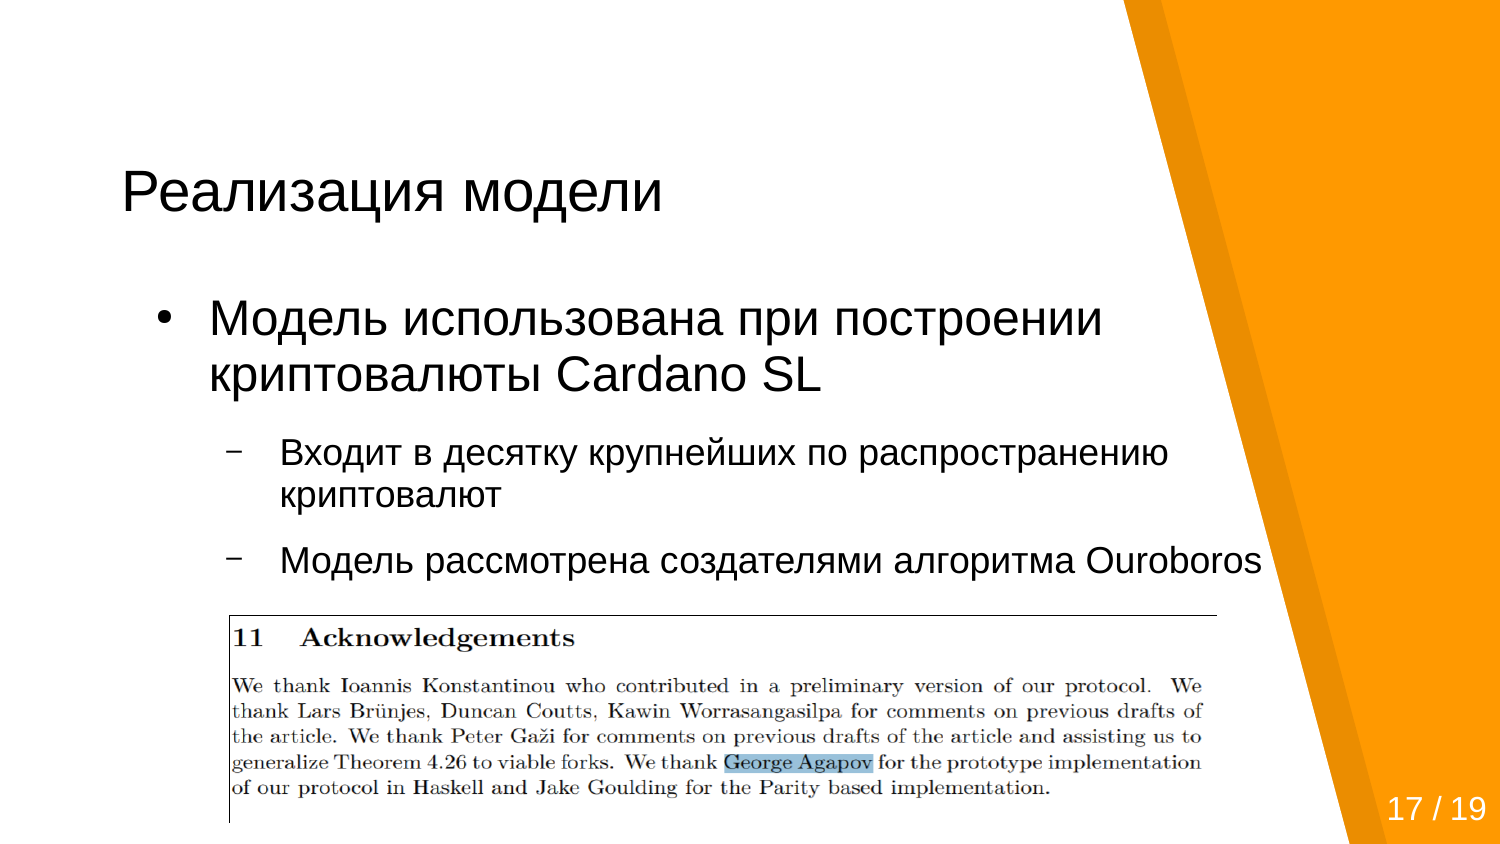

# Реализация модели
Модель использована при построении криптовалюты Cardano SL
Входит в десятку крупнейших по распространению криптовалют
Модель рассмотрена создателями алгоритма Ouroboros